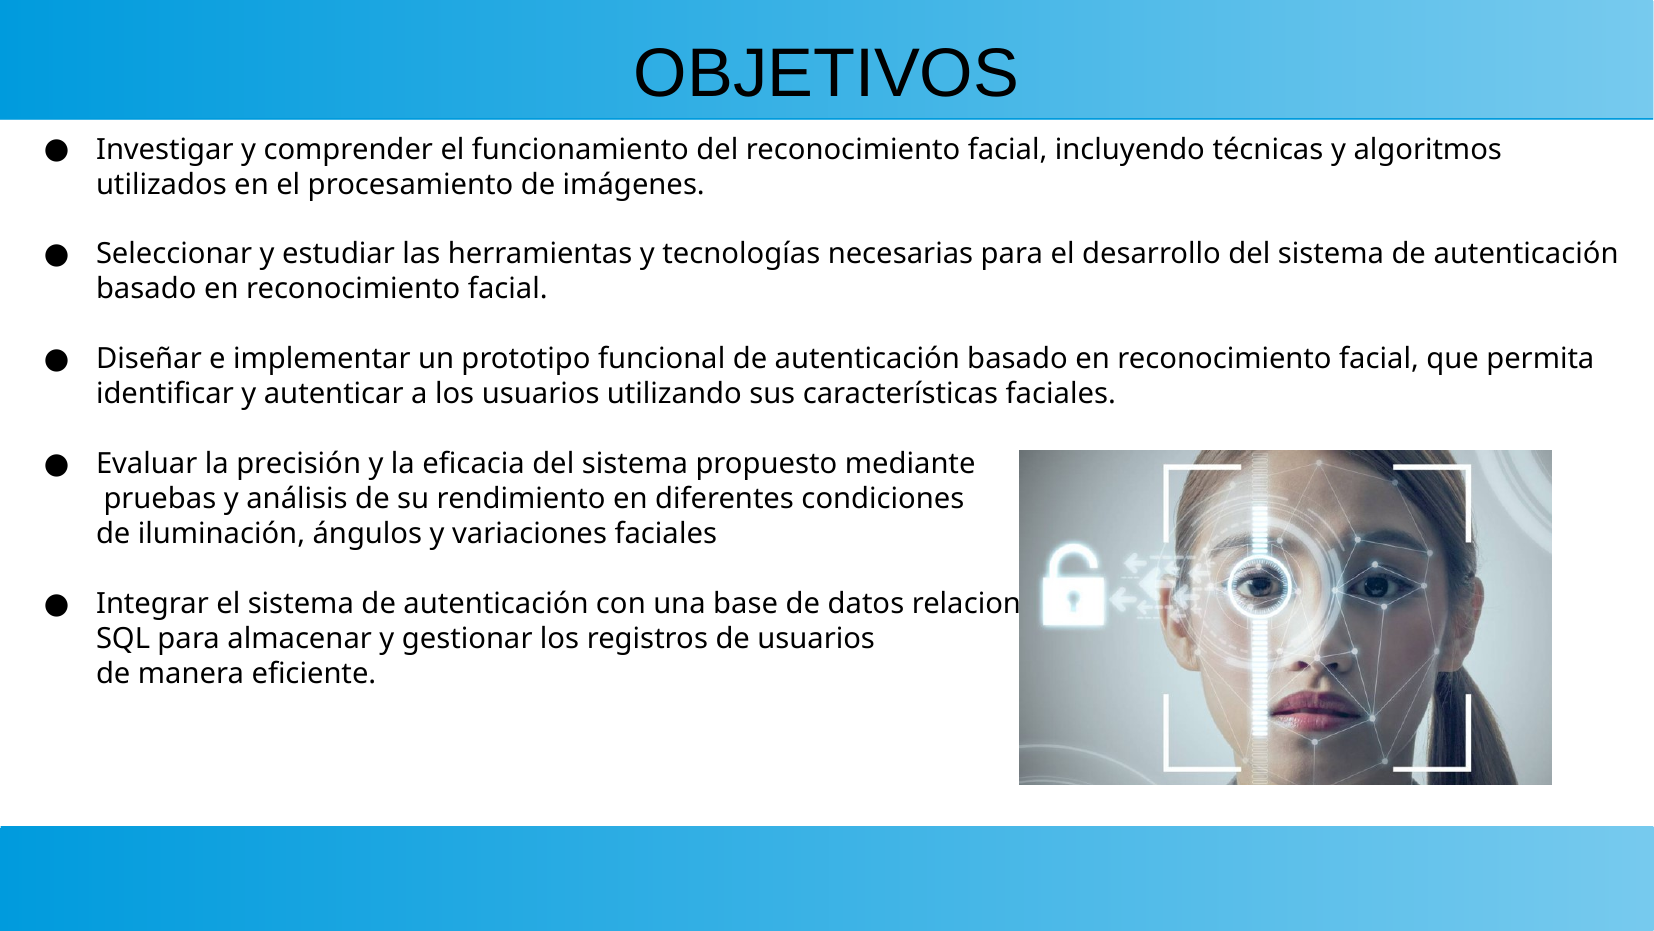

OBJETIVOS
Investigar y comprender el funcionamiento del reconocimiento facial, incluyendo técnicas y algoritmos utilizados en el procesamiento de imágenes.
Seleccionar y estudiar las herramientas y tecnologías necesarias para el desarrollo del sistema de autenticación basado en reconocimiento facial.
Diseñar e implementar un prototipo funcional de autenticación basado en reconocimiento facial, que permita identificar y autenticar a los usuarios utilizando sus características faciales.
Evaluar la precisión y la eficacia del sistema propuesto mediante
 pruebas y análisis de su rendimiento en diferentes condiciones
de iluminación, ángulos y variaciones faciales
Integrar el sistema de autenticación con una base de datos relacional
SQL para almacenar y gestionar los registros de usuarios
de manera eficiente.